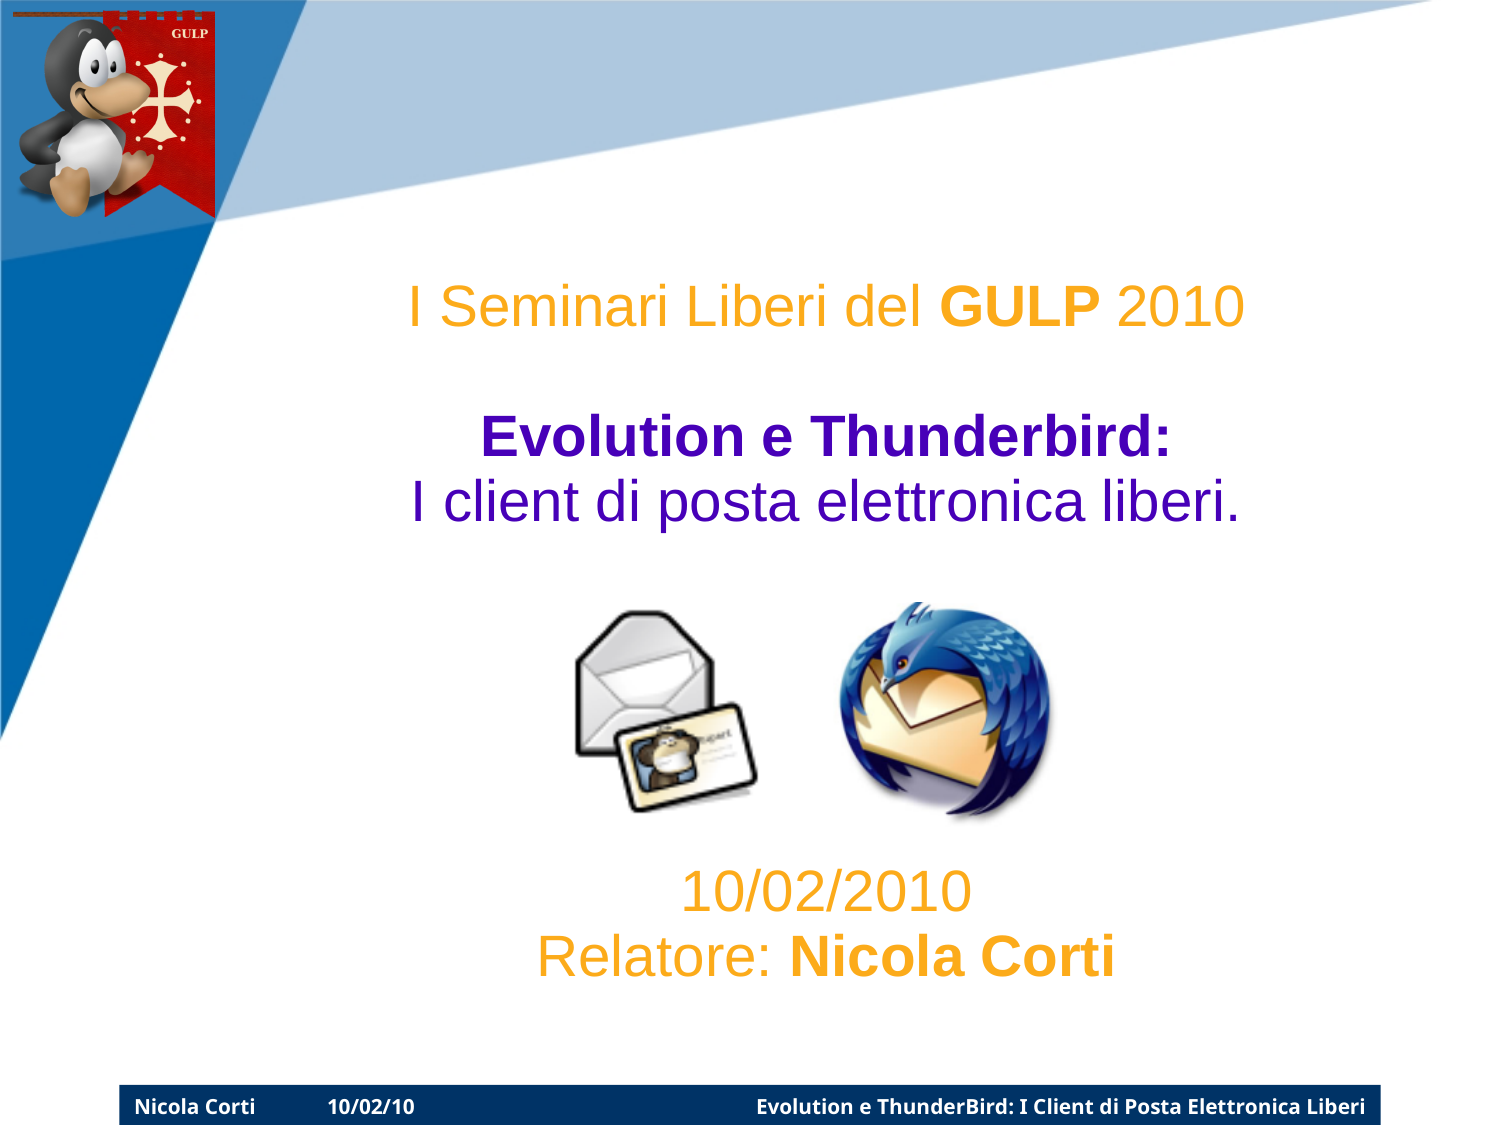

# I Seminari Liberi del GULP 2010 Evolution e Thunderbird: I client di posta elettronica liberi. 10/02/2010 Relatore: Nicola Corti